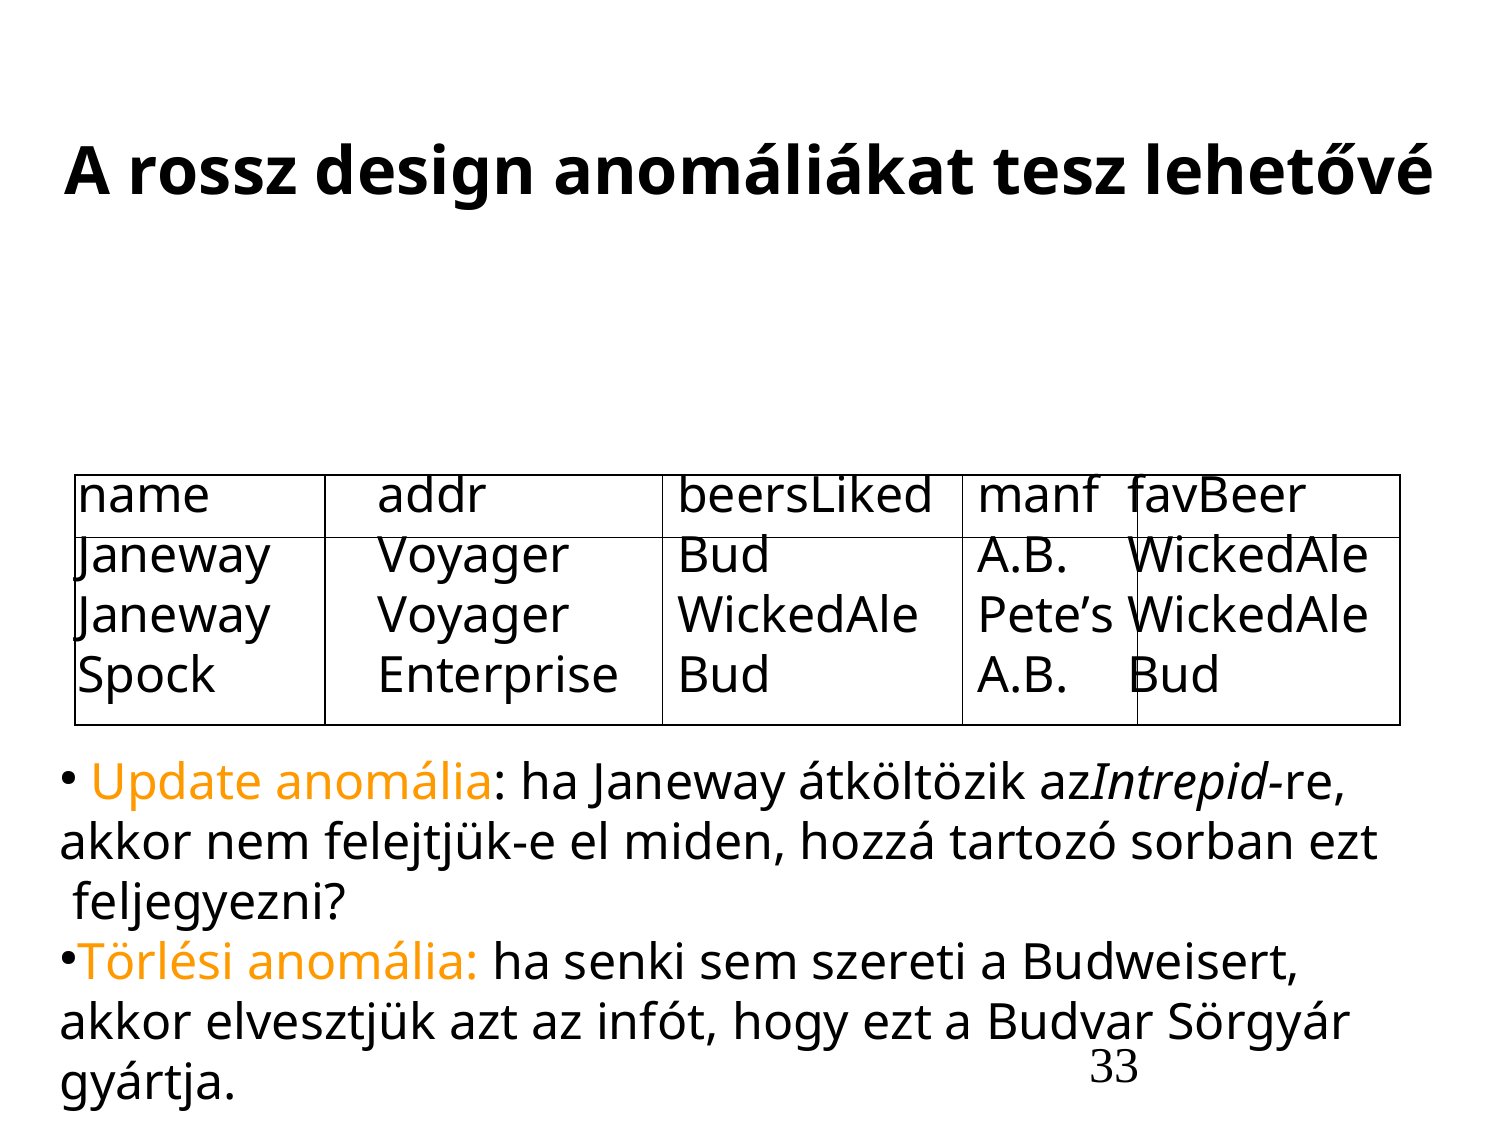

# A rossz design anomáliákat tesz lehetővé
name		addr		beersLiked	manf	favBeer
Janeway	Voyager	Bud		A.B.	WickedAle
Janeway	Voyager	WickedAle	Pete’s	WickedAle
Spock		Enterprise	Bud		A.B.	Bud
 Update anomália: ha Janeway átköltözik azIntrepid-re,
akkor nem felejtjük-e el miden, hozzá tartozó sorban ezt
 feljegyezni?
Törlési anomália: ha senki sem szereti a Budweisert,
akkor elvesztjük azt az infót, hogy ezt a Budvar Sörgyár
gyártja.
33